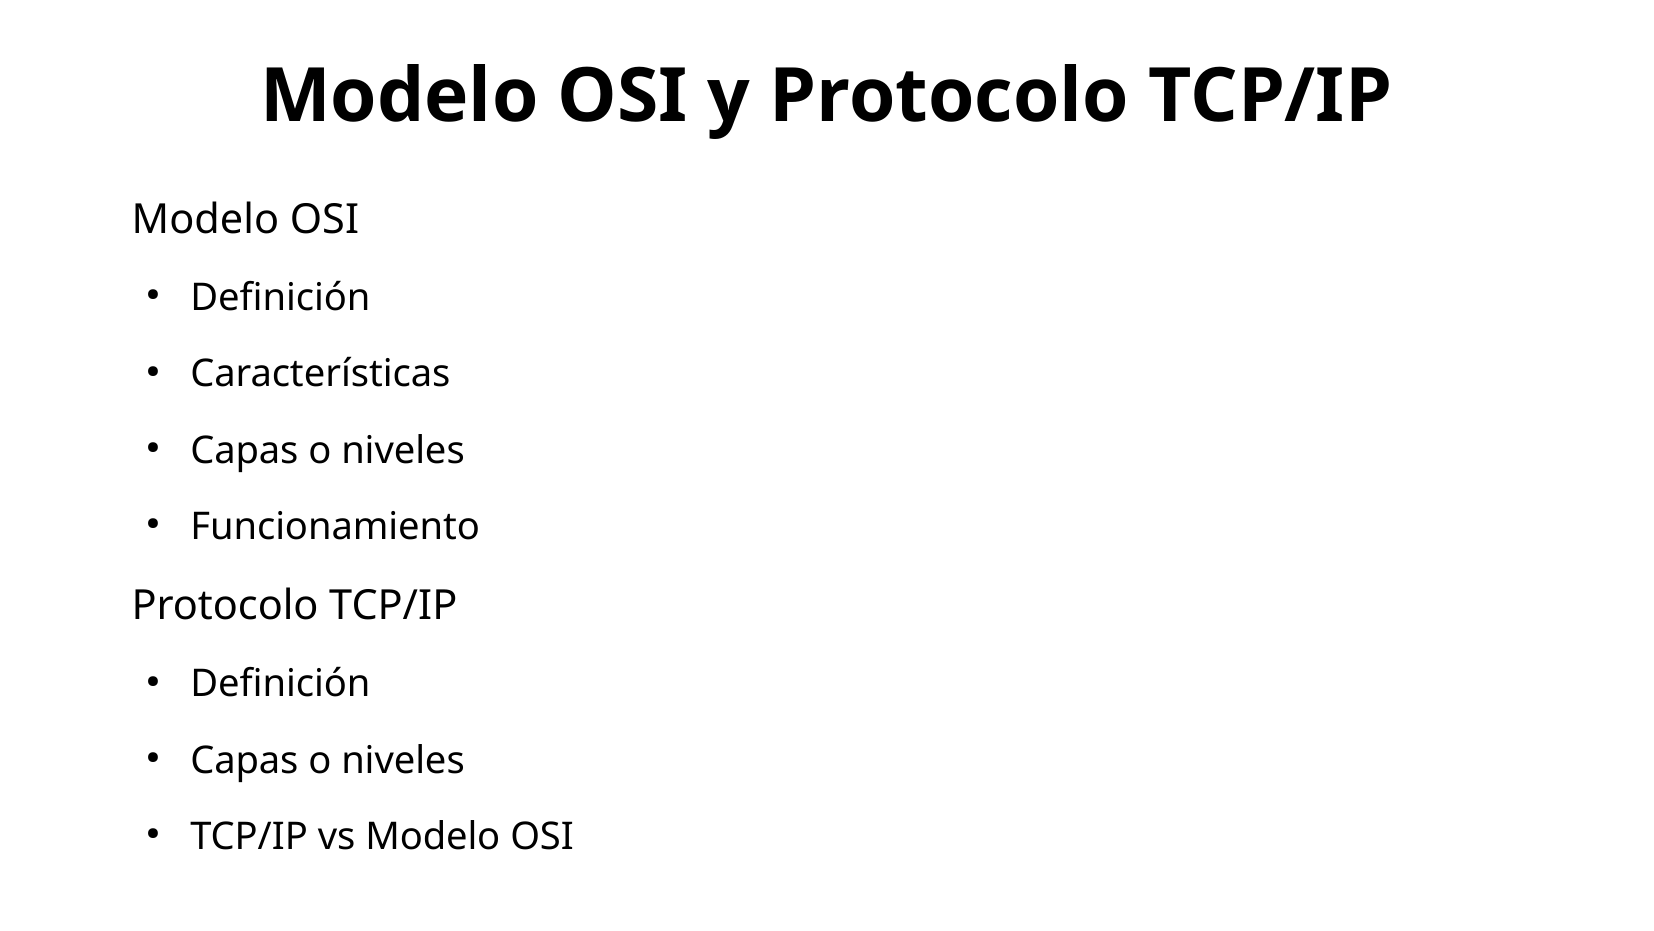

# Modelo OSI y Protocolo TCP/IP
Modelo OSI
Definición
Características
Capas o niveles
Funcionamiento
Protocolo TCP/IP
Definición
Capas o niveles
TCP/IP vs Modelo OSI